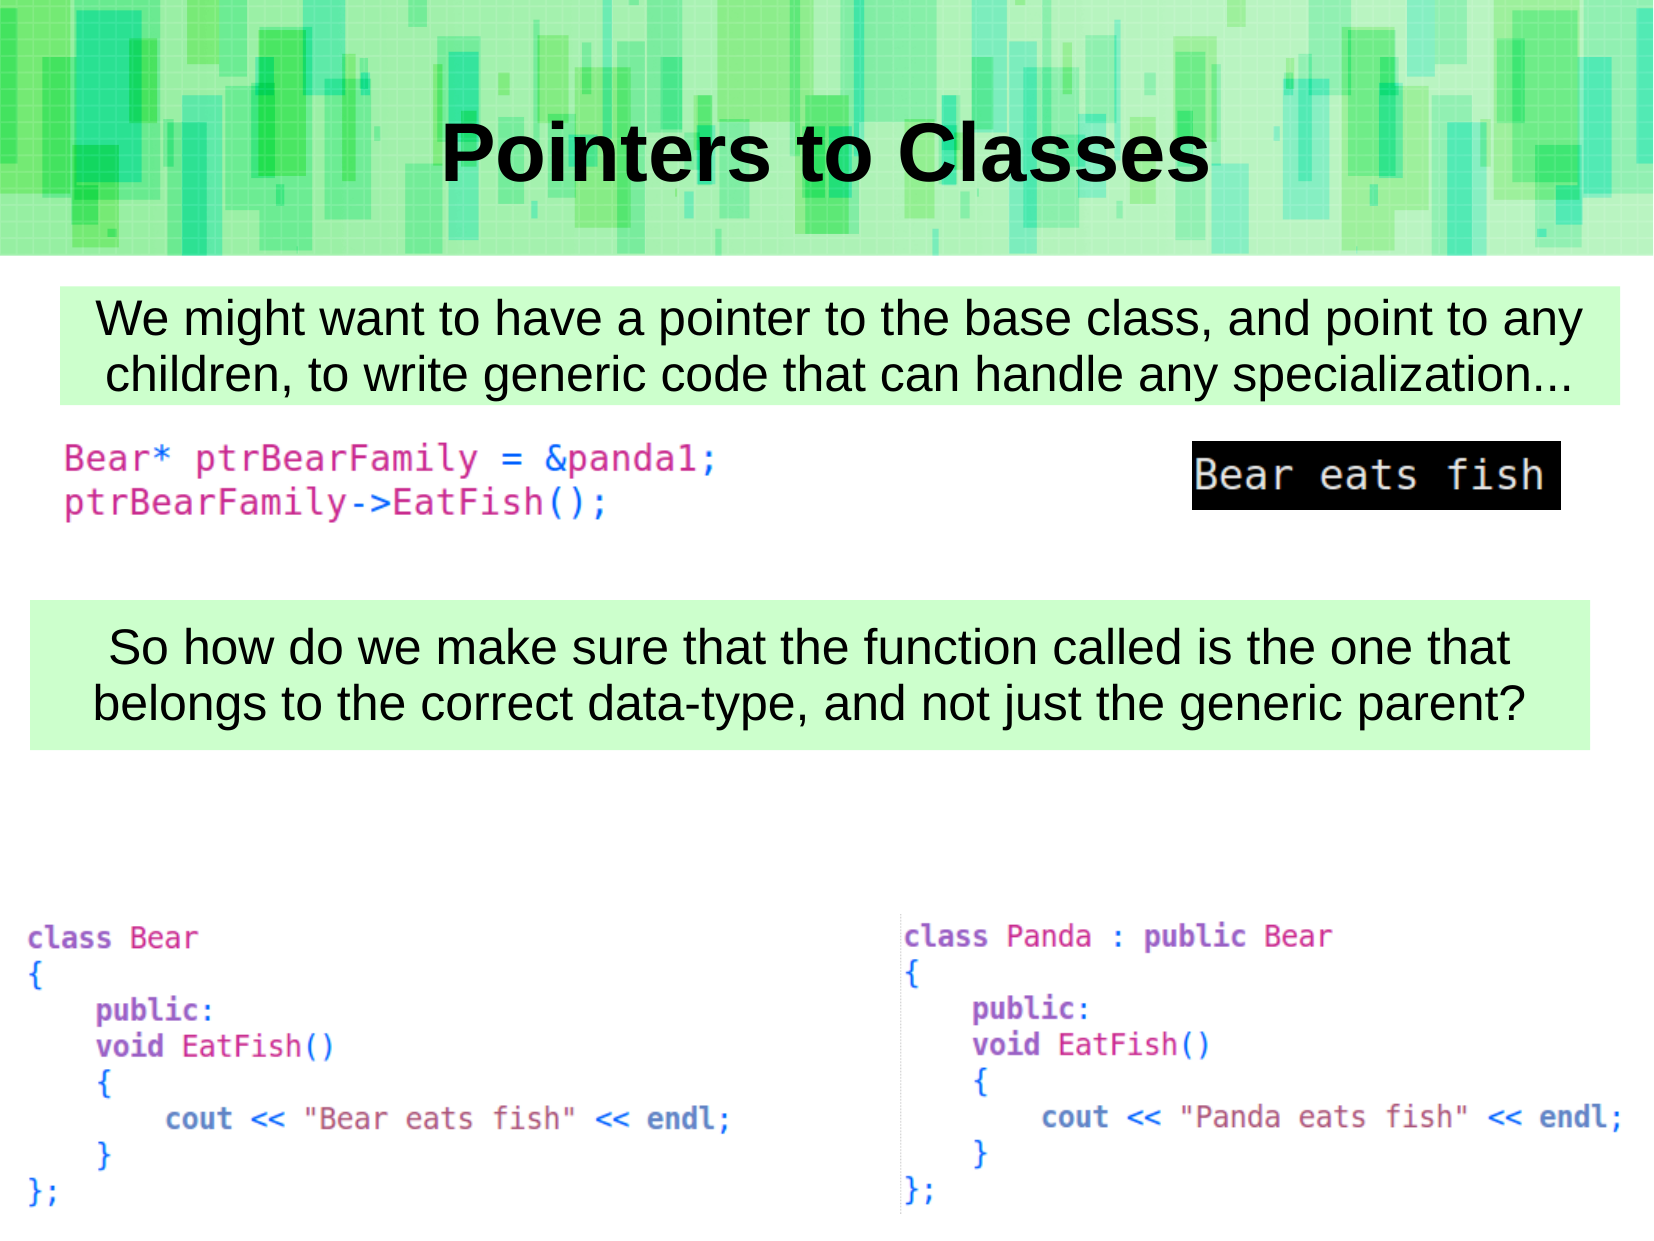

# Pointers to Classes
We might want to have a pointer to the base class, and point to any children, to write generic code that can handle any specialization...
So how do we make sure that the function called is the one that belongs to the correct data-type, and not just the generic parent?